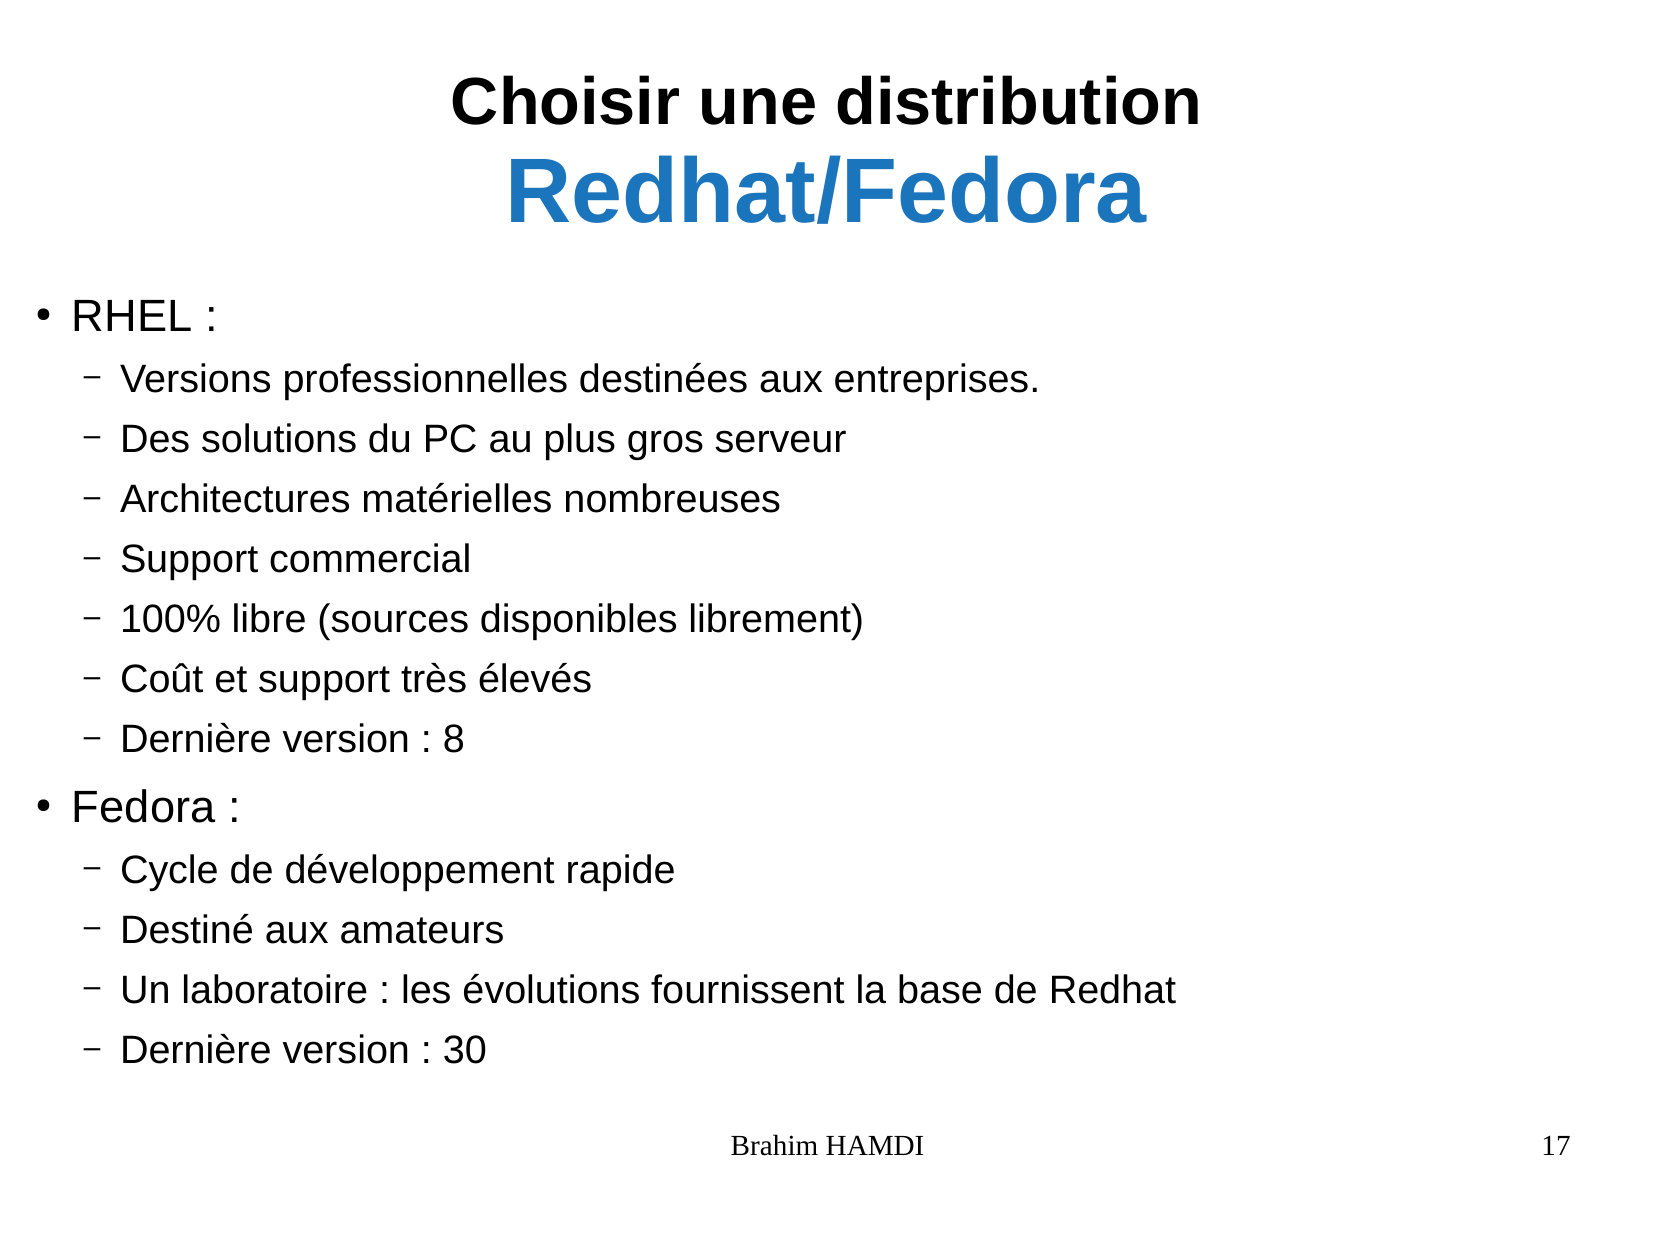

# Choisir une distribution Redhat/Fedora
RHEL :
Versions professionnelles destinées aux entreprises.
Des solutions du PC au plus gros serveur
Architectures matérielles nombreuses
Support commercial
100% libre (sources disponibles librement)
Coût et support très élevés
Dernière version : 8
Fedora :
Cycle de développement rapide
Destiné aux amateurs
Un laboratoire : les évolutions fournissent la base de Redhat
Dernière version : 30
Brahim HAMDI
17